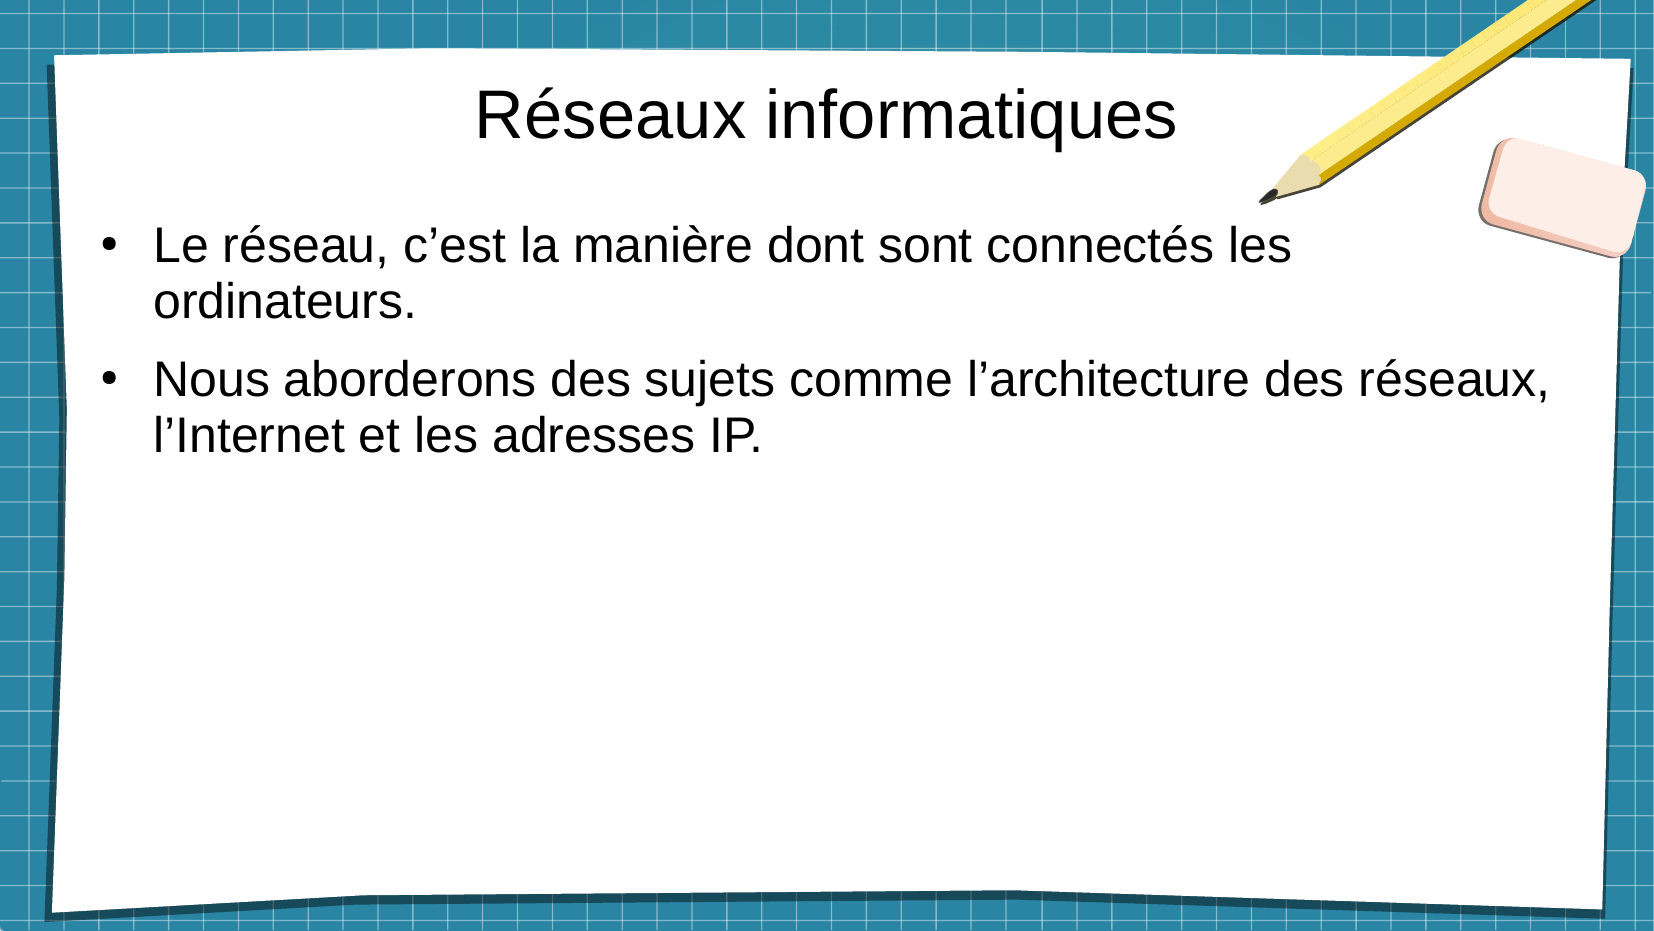

# Réseaux informatiques
Le réseau, c’est la manière dont sont connectés les ordinateurs.
Nous aborderons des sujets comme l’architecture des réseaux, l’Internet et les adresses IP.